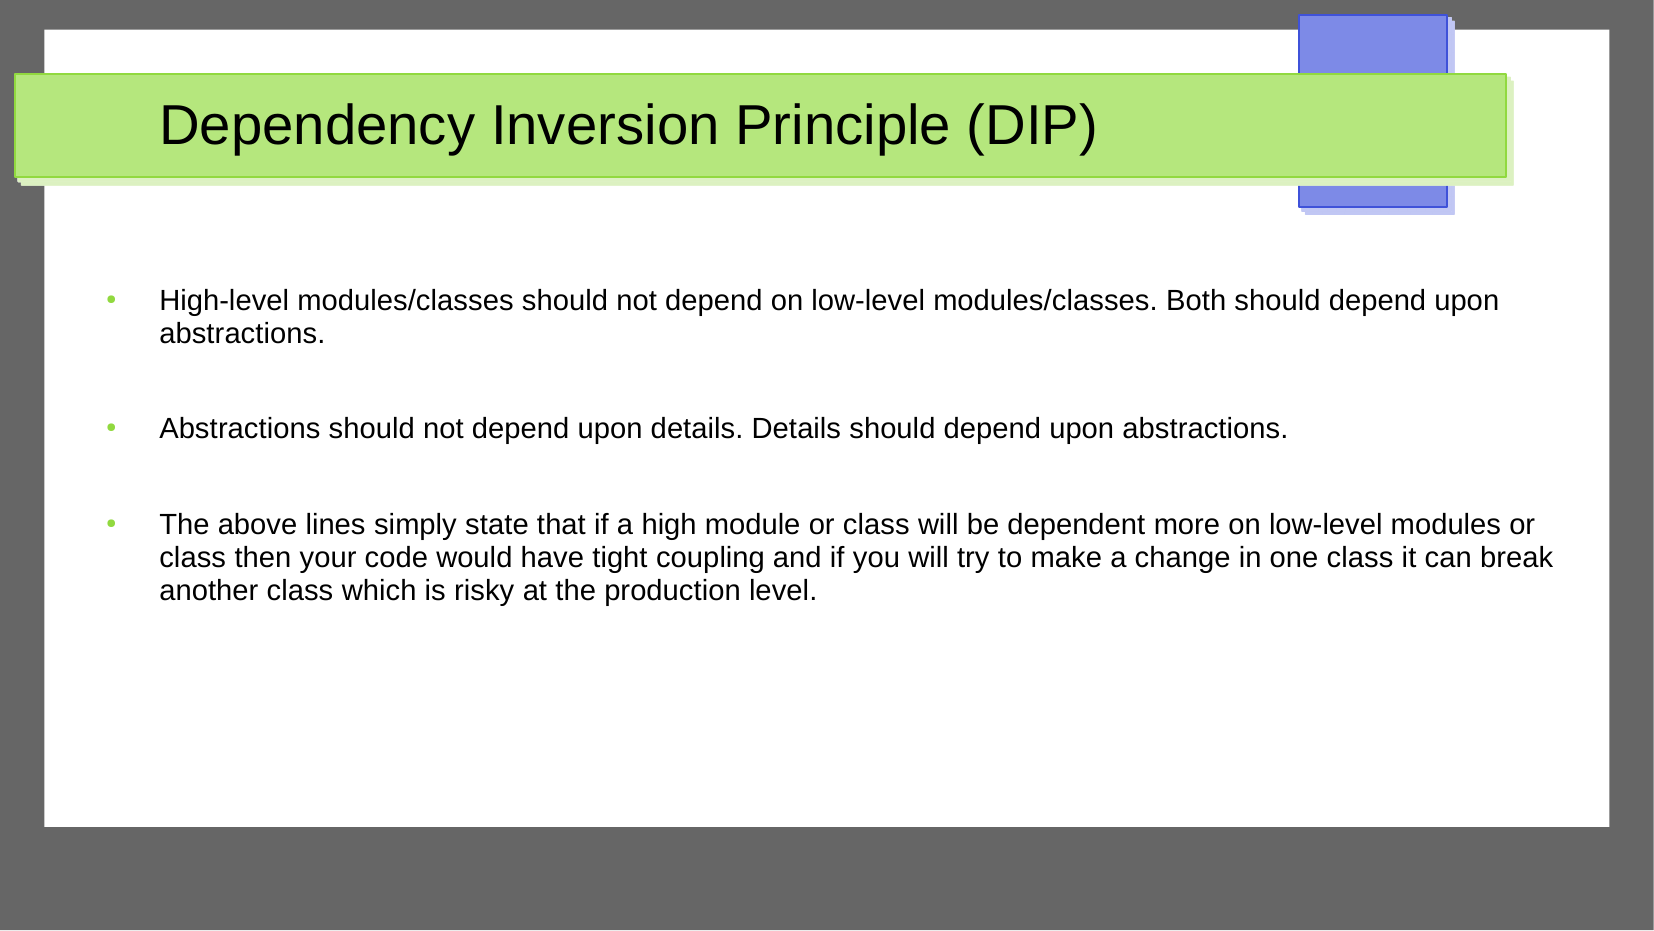

# Dependency Inversion Principle (DIP)
High-level modules/classes should not depend on low-level modules/classes. Both should depend upon abstractions.
Abstractions should not depend upon details. Details should depend upon abstractions.
The above lines simply state that if a high module or class will be dependent more on low-level modules or class then your code would have tight coupling and if you will try to make a change in one class it can break another class which is risky at the production level.